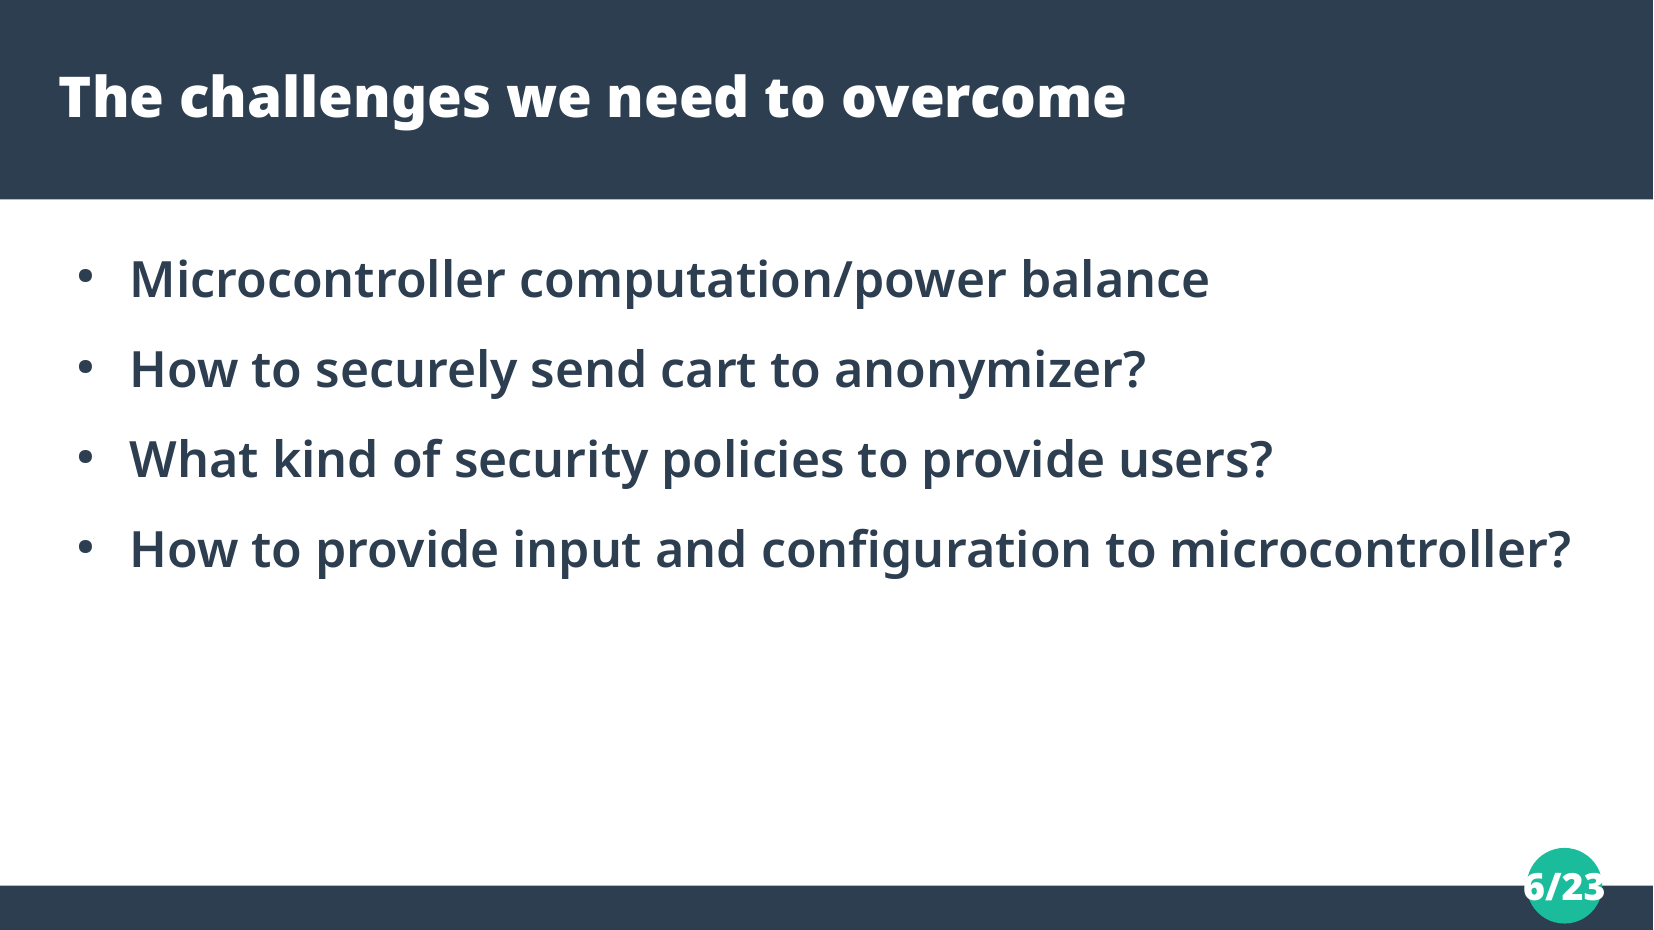

# The challenges we need to overcome
Microcontroller computation/power balance
How to securely send cart to anonymizer?
What kind of security policies to provide users?
How to provide input and configuration to microcontroller?